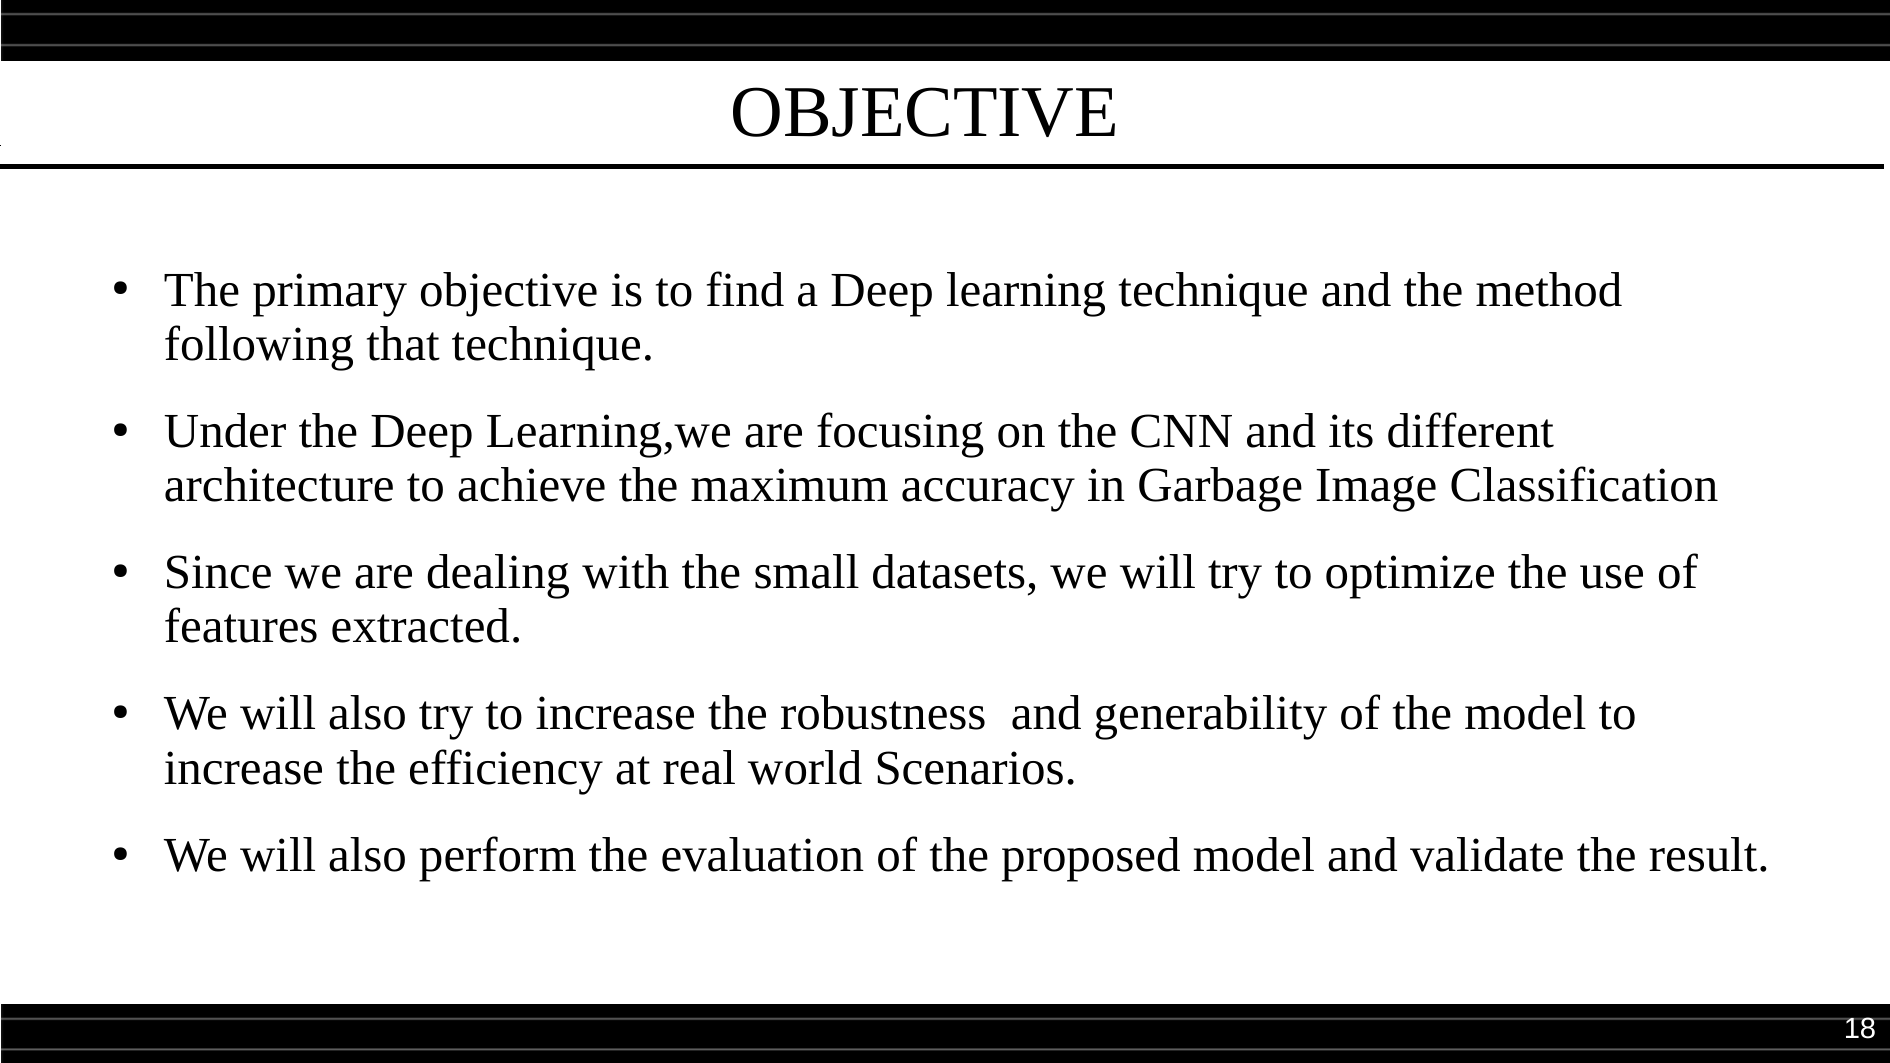

# OBJECTIVE
The primary objective is to find a Deep learning technique and the method following that technique.
Under the Deep Learning,we are focusing on the CNN and its different architecture to achieve the maximum accuracy in Garbage Image Classification
Since we are dealing with the small datasets, we will try to optimize the use of features extracted.
We will also try to increase the robustness and generability of the model to increase the efficiency at real world Scenarios.
We will also perform the evaluation of the proposed model and validate the result.